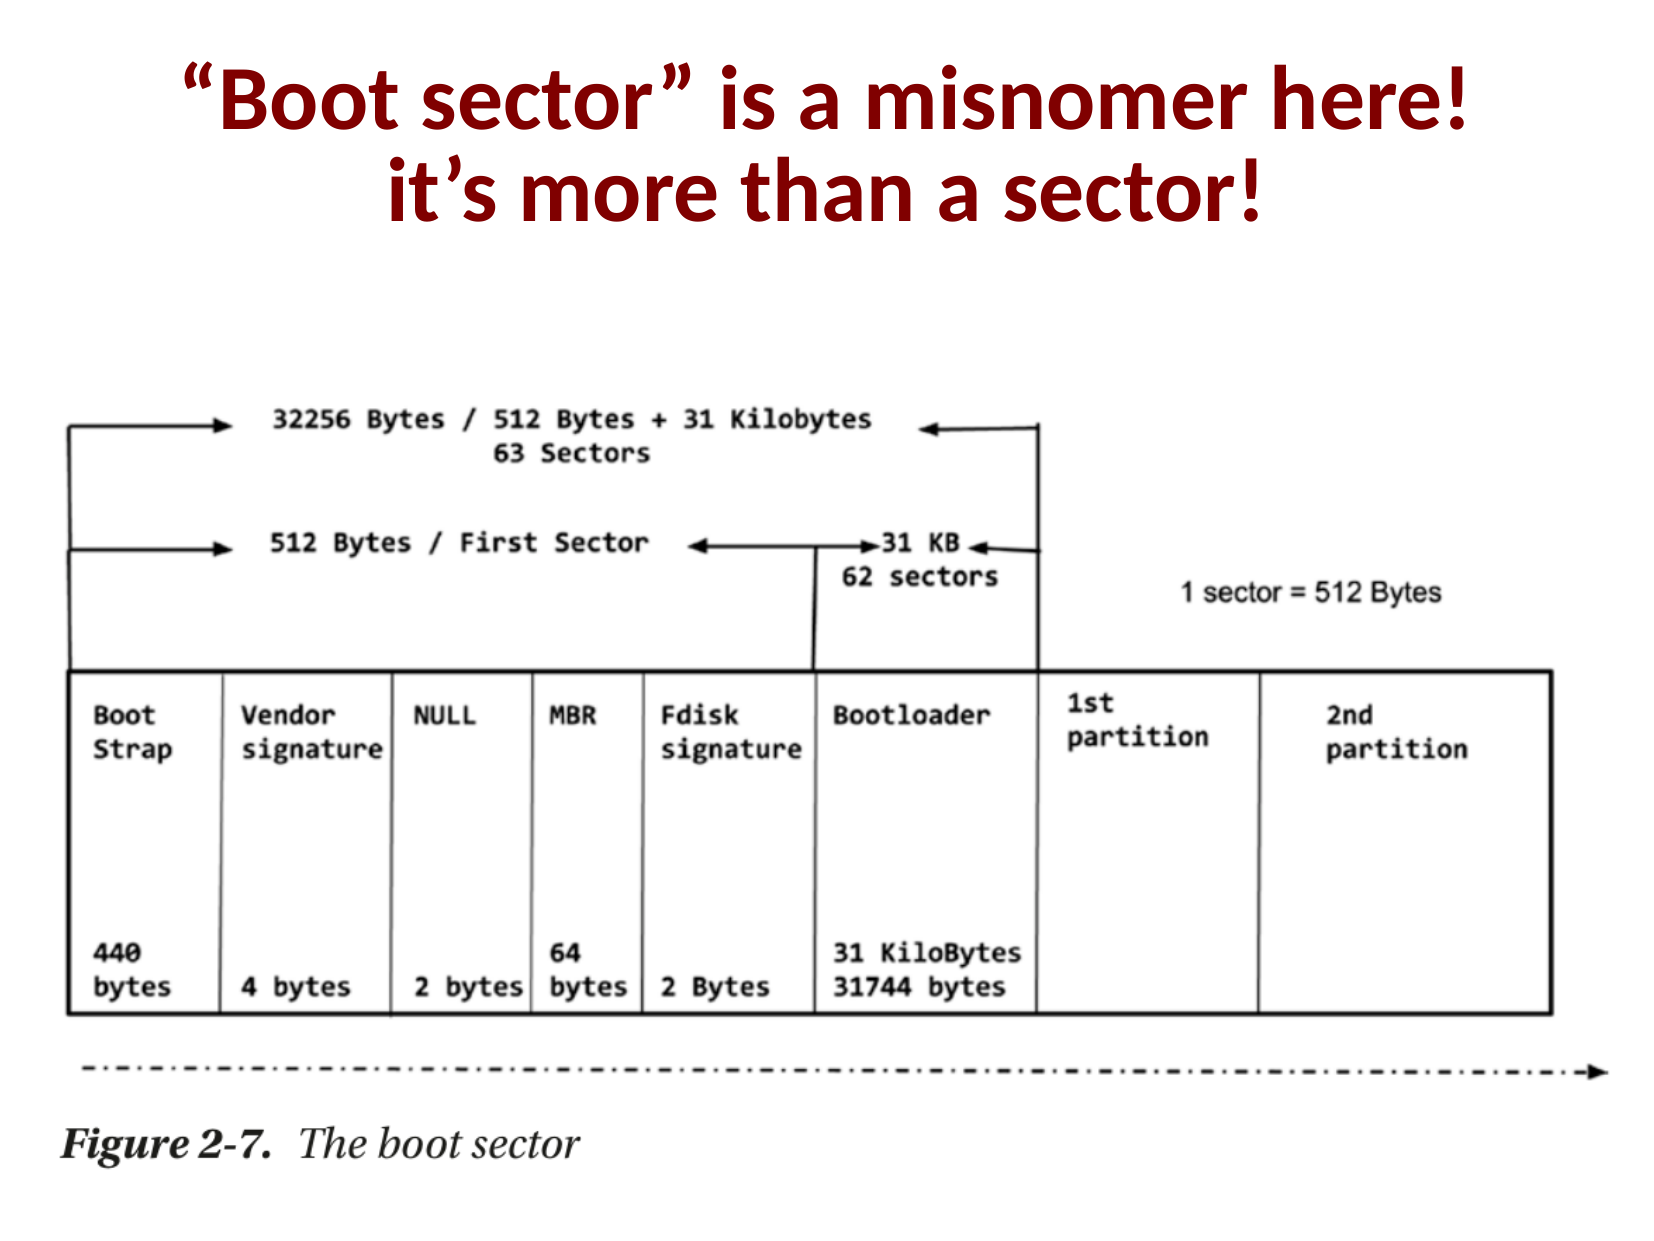

# “Boot sector” is a misnomer here! it’s more than a sector!